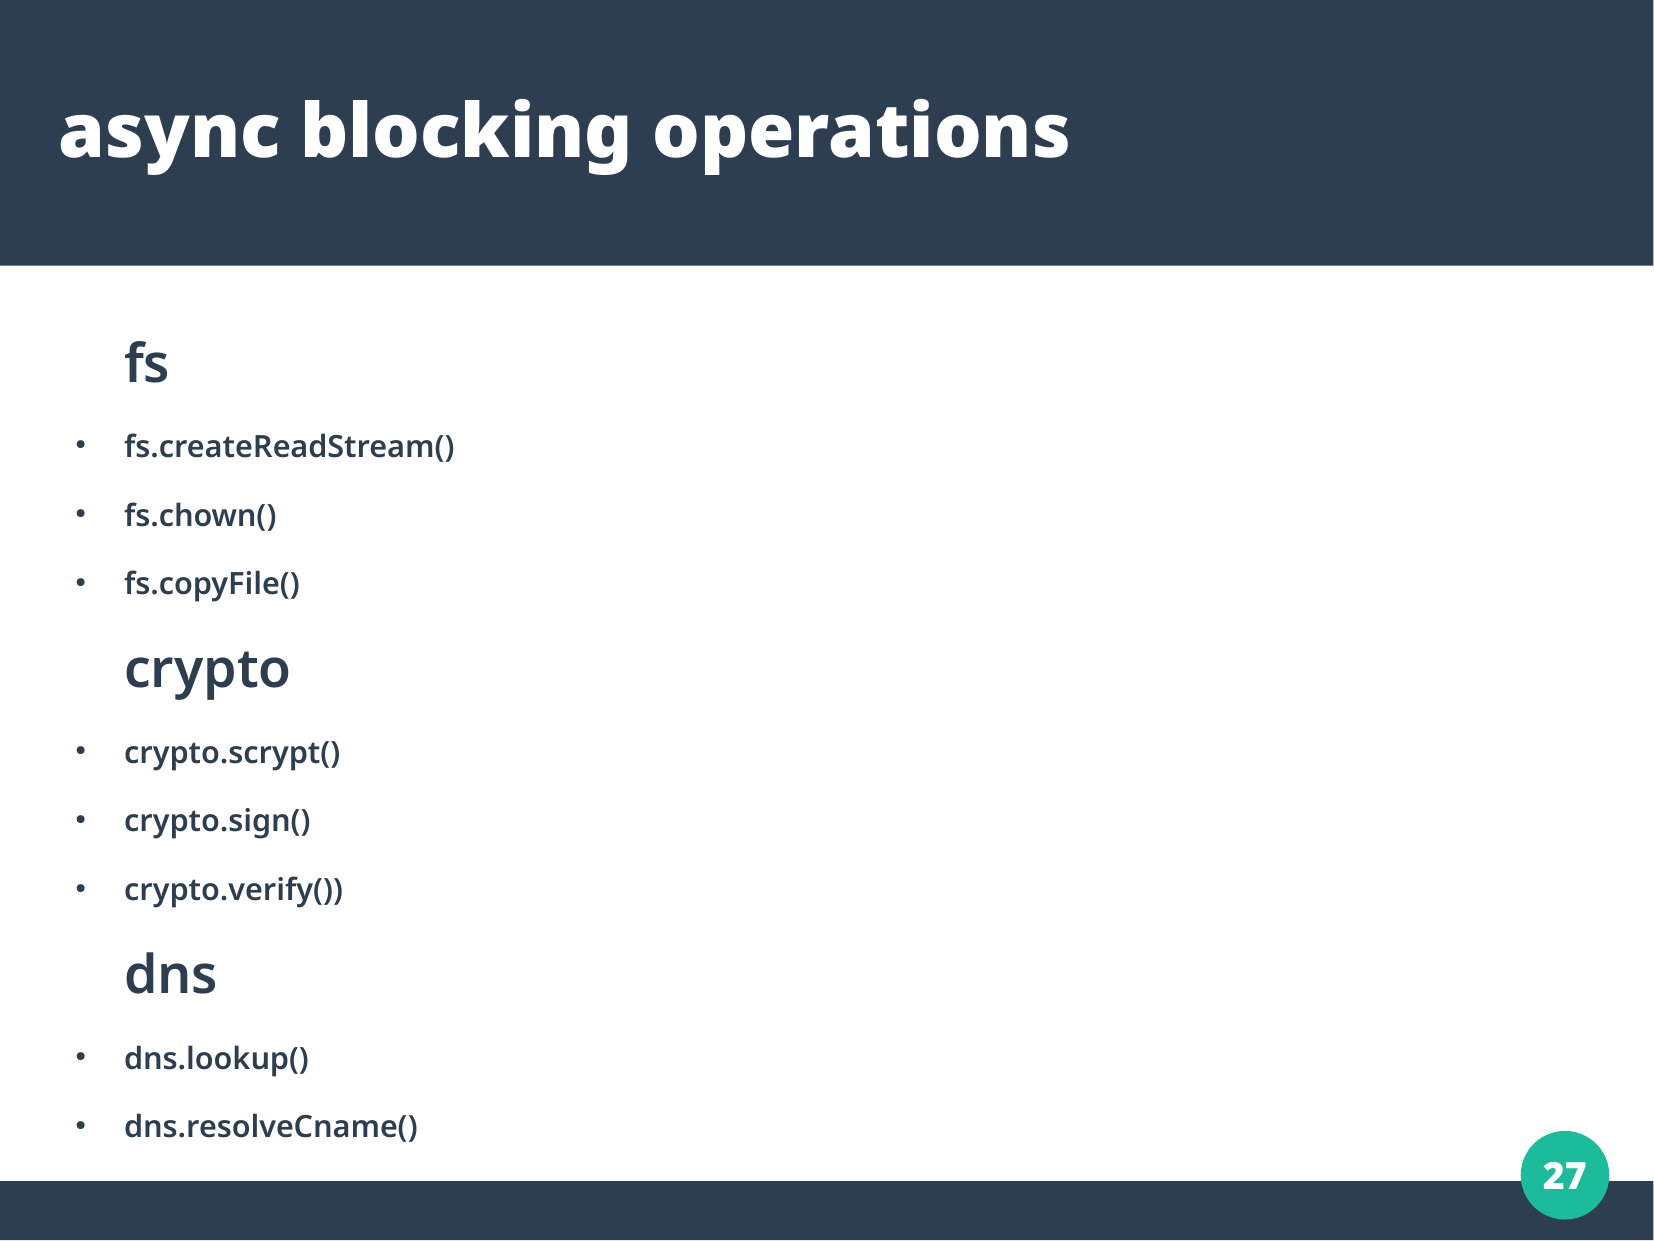

# async blocking operations
fs
fs.createReadStream()
fs.chown()
fs.copyFile()
crypto
crypto.scrypt()
crypto.sign()
crypto.verify())
dns
dns.lookup()
dns.resolveCname()
27